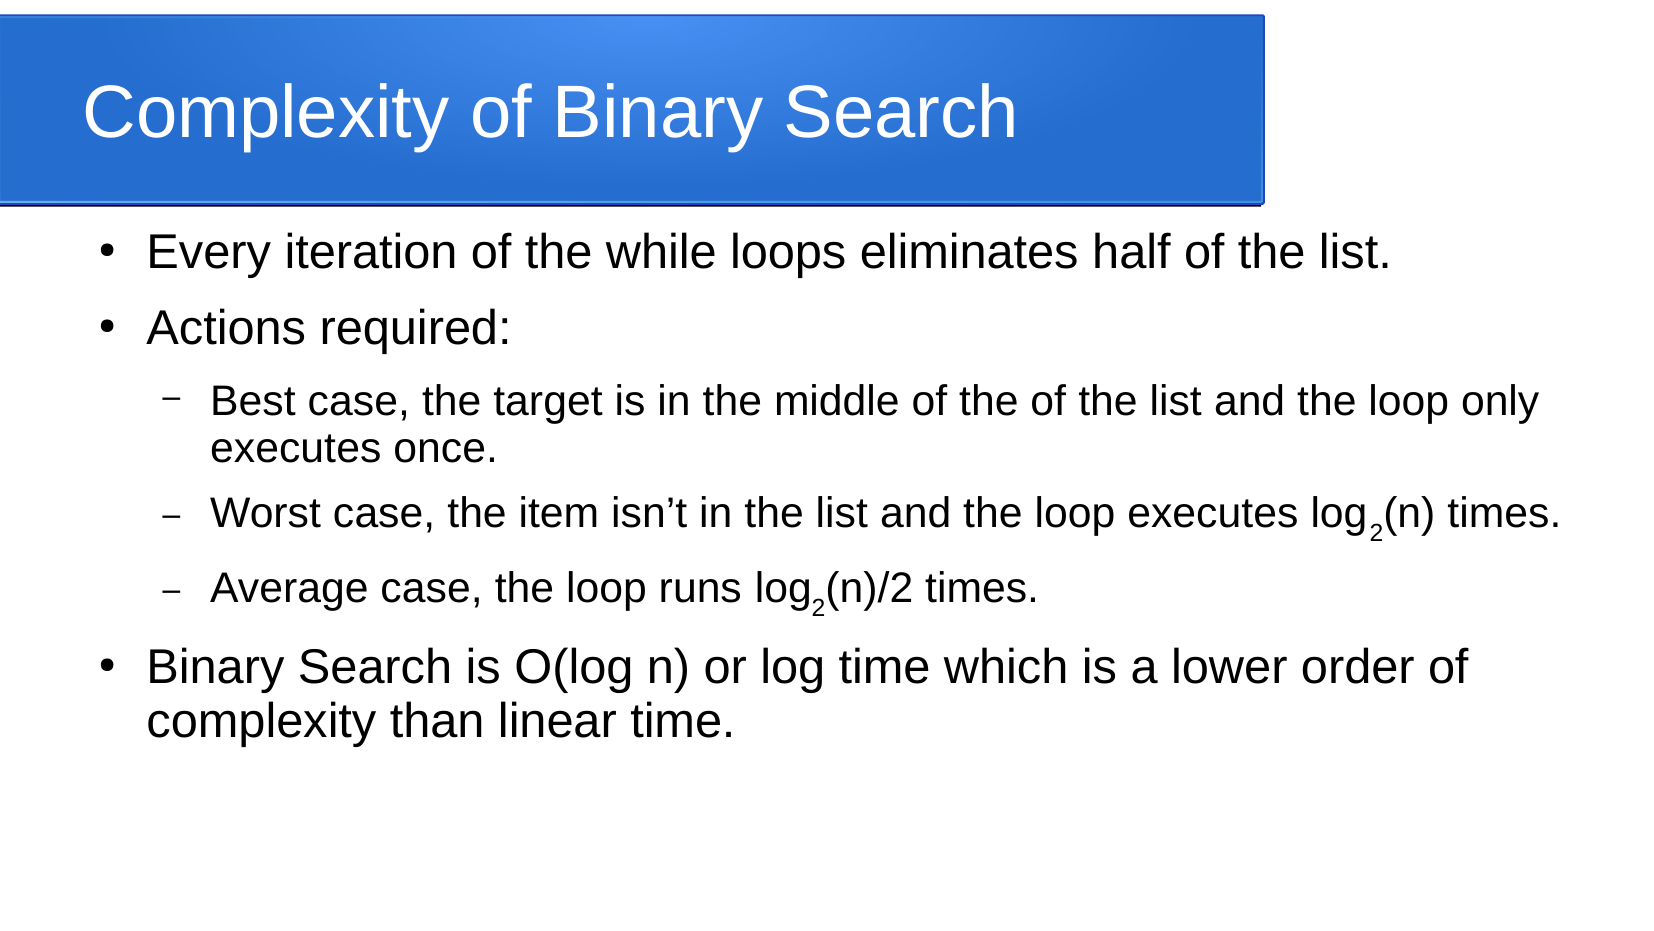

# Complexity of Binary Search
Every iteration of the while loops eliminates half of the list.
Actions required:
Best case, the target is in the middle of the of the list and the loop only executes once.
Worst case, the item isn’t in the list and the loop executes log2(n) times.
Average case, the loop runs log2(n)/2 times.
Binary Search is O(log n) or log time which is a lower order of complexity than linear time.